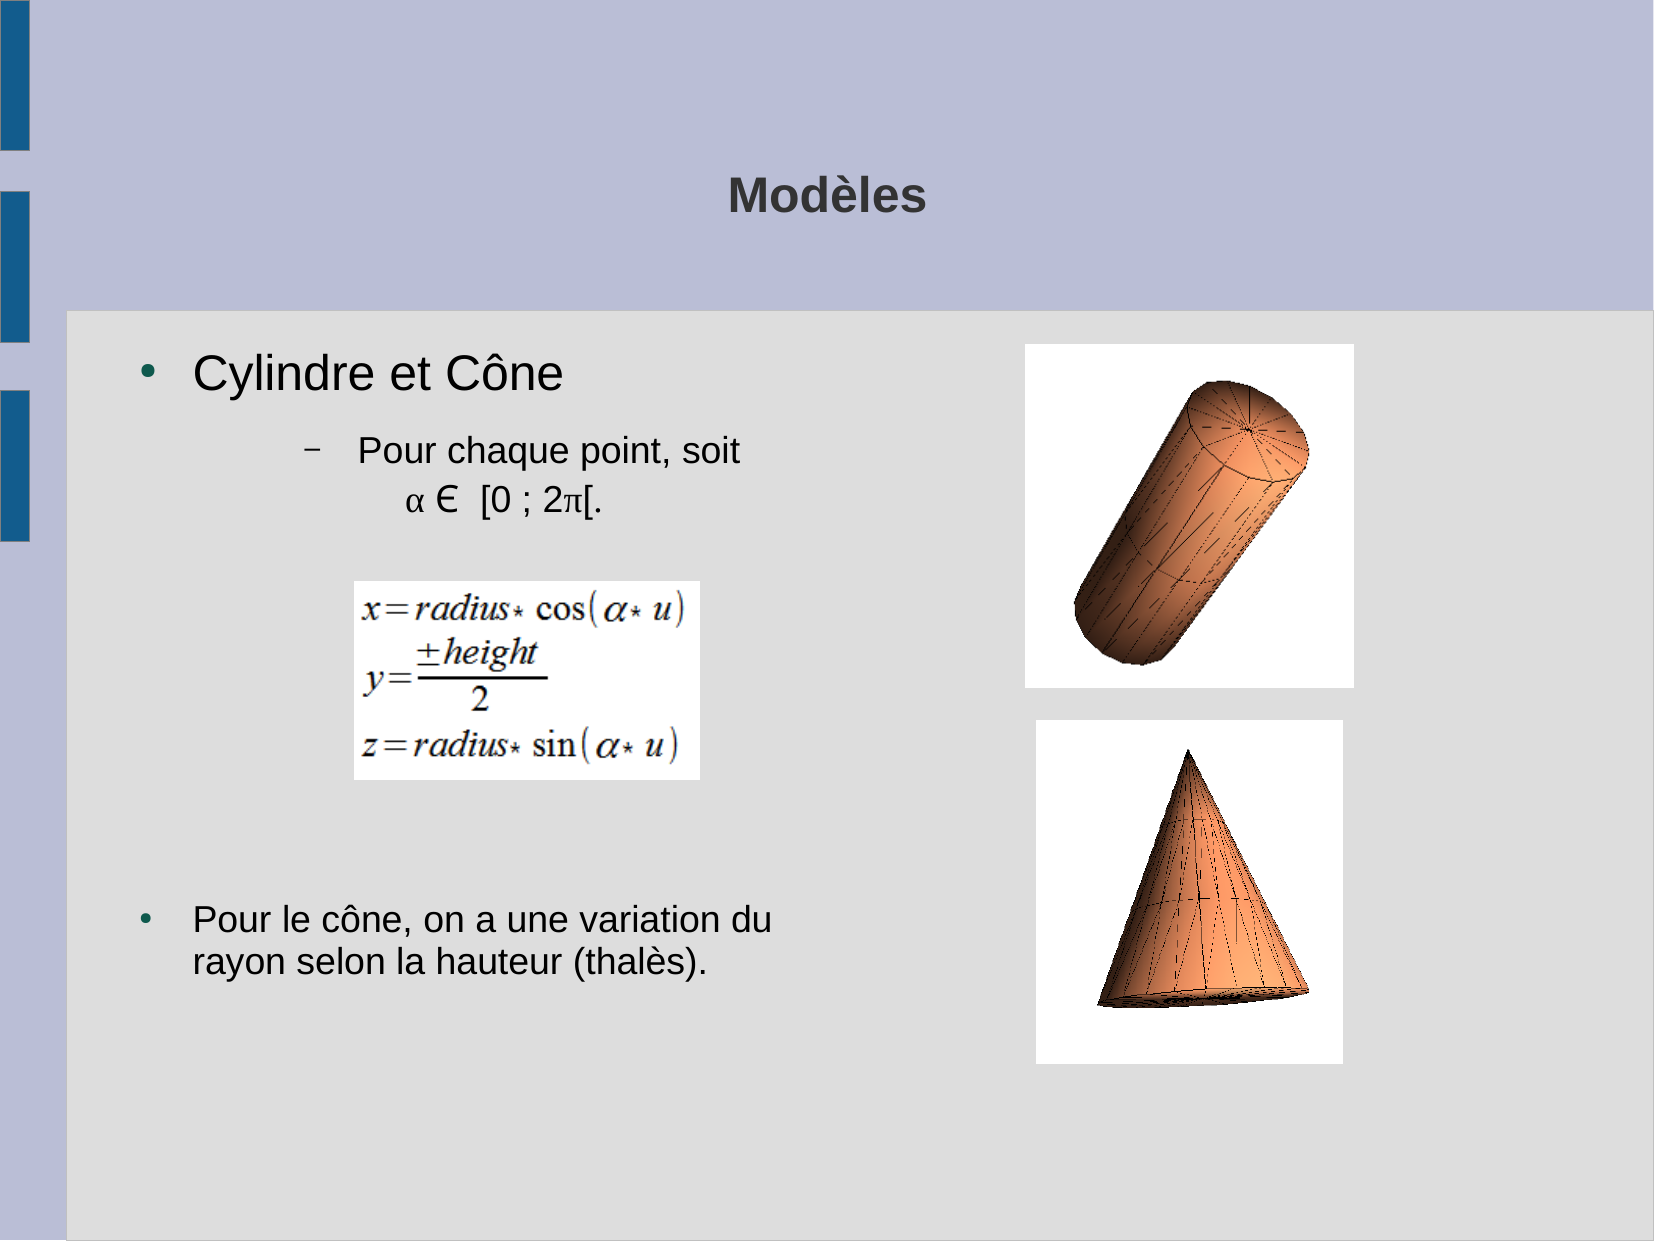

# Modèles
Cylindre et Cône
Pour chaque point, soit α Є [0 ; 2π[.
Pour le cône, on a une variation du rayon selon la hauteur (thalès).